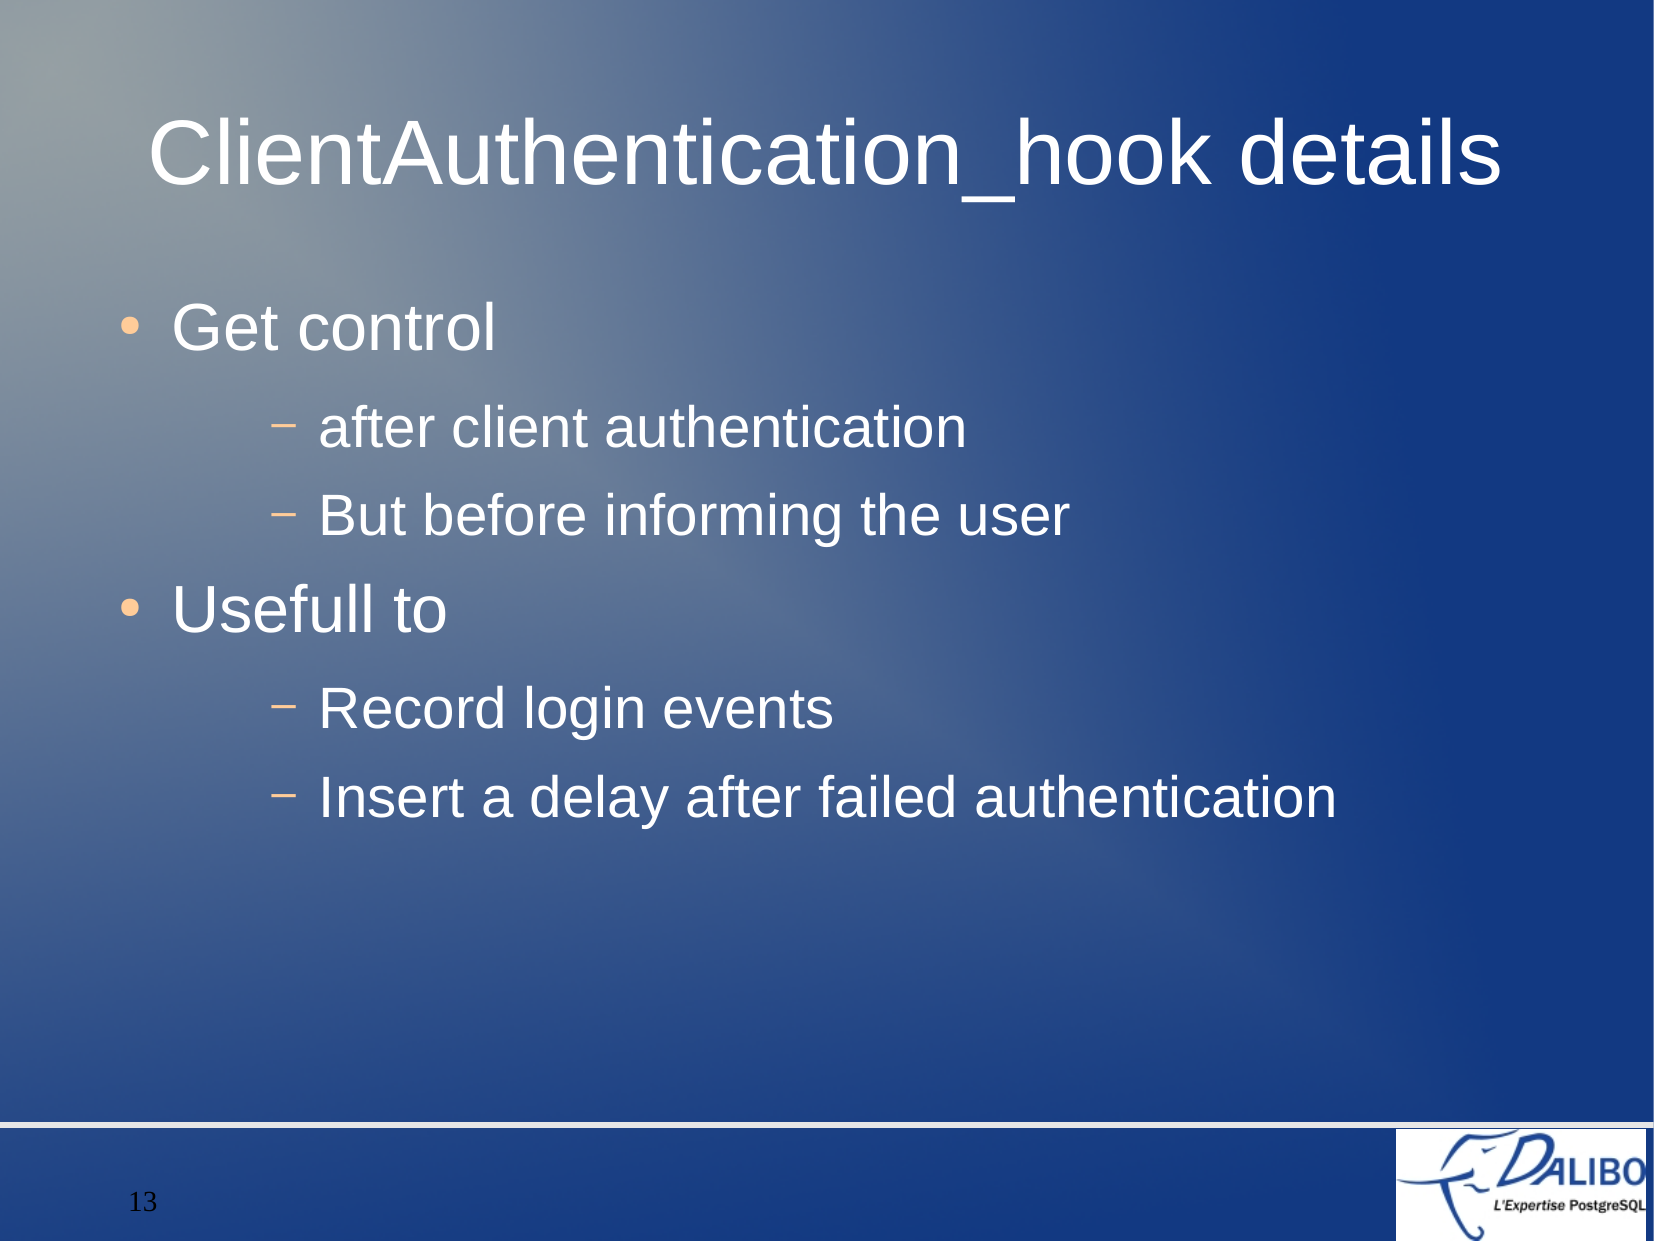

# ClientAuthentication_hook details
Get control
after client authentication
But before informing the user
Usefull to
Record login events
Insert a delay after failed authentication